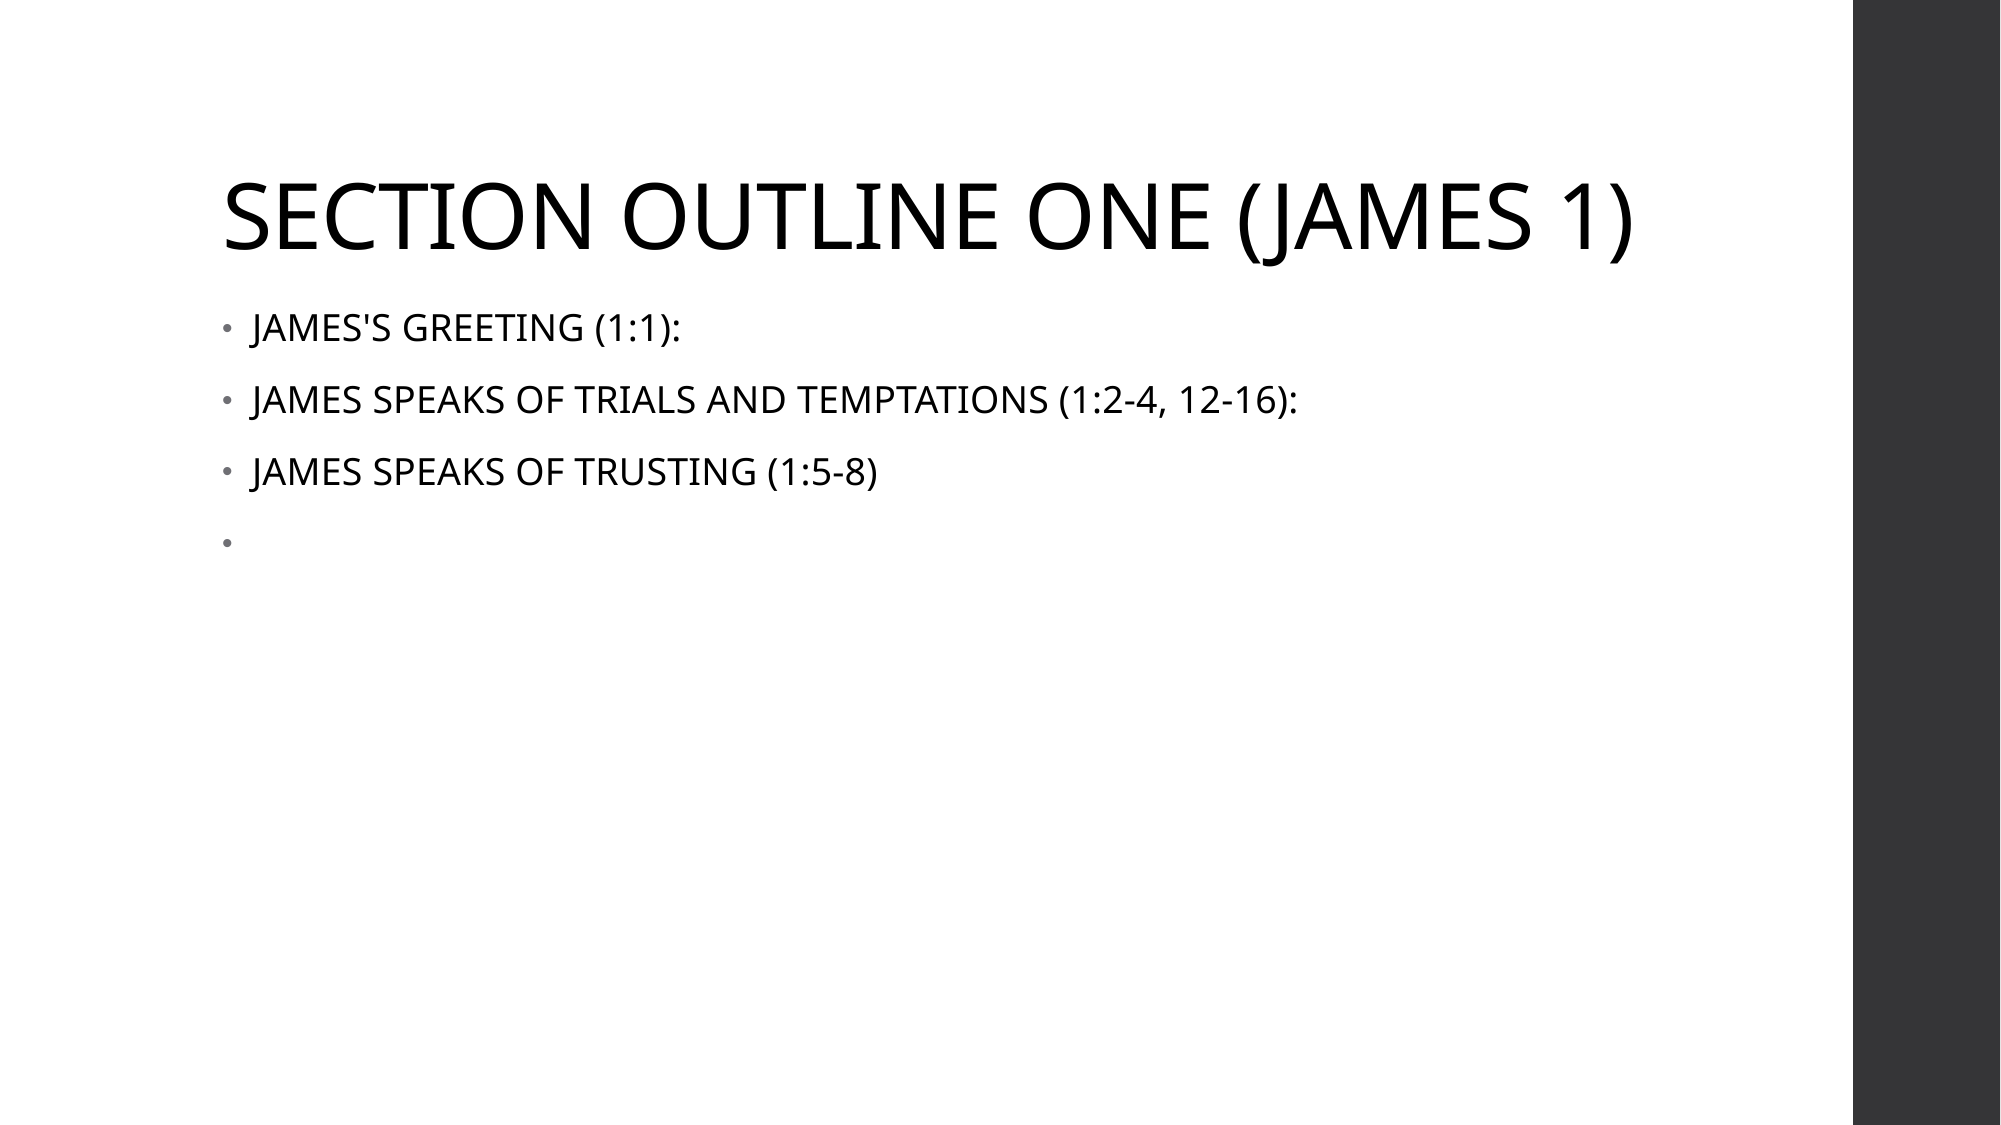

# SECTION OUTLINE ONE (JAMES 1)
JAMES'S GREETING (1:1):
JAMES SPEAKS OF TRIALS AND TEMPTATIONS (1:2-4, 12-16):
JAMES SPEAKS OF TRUSTING (1:5-8)